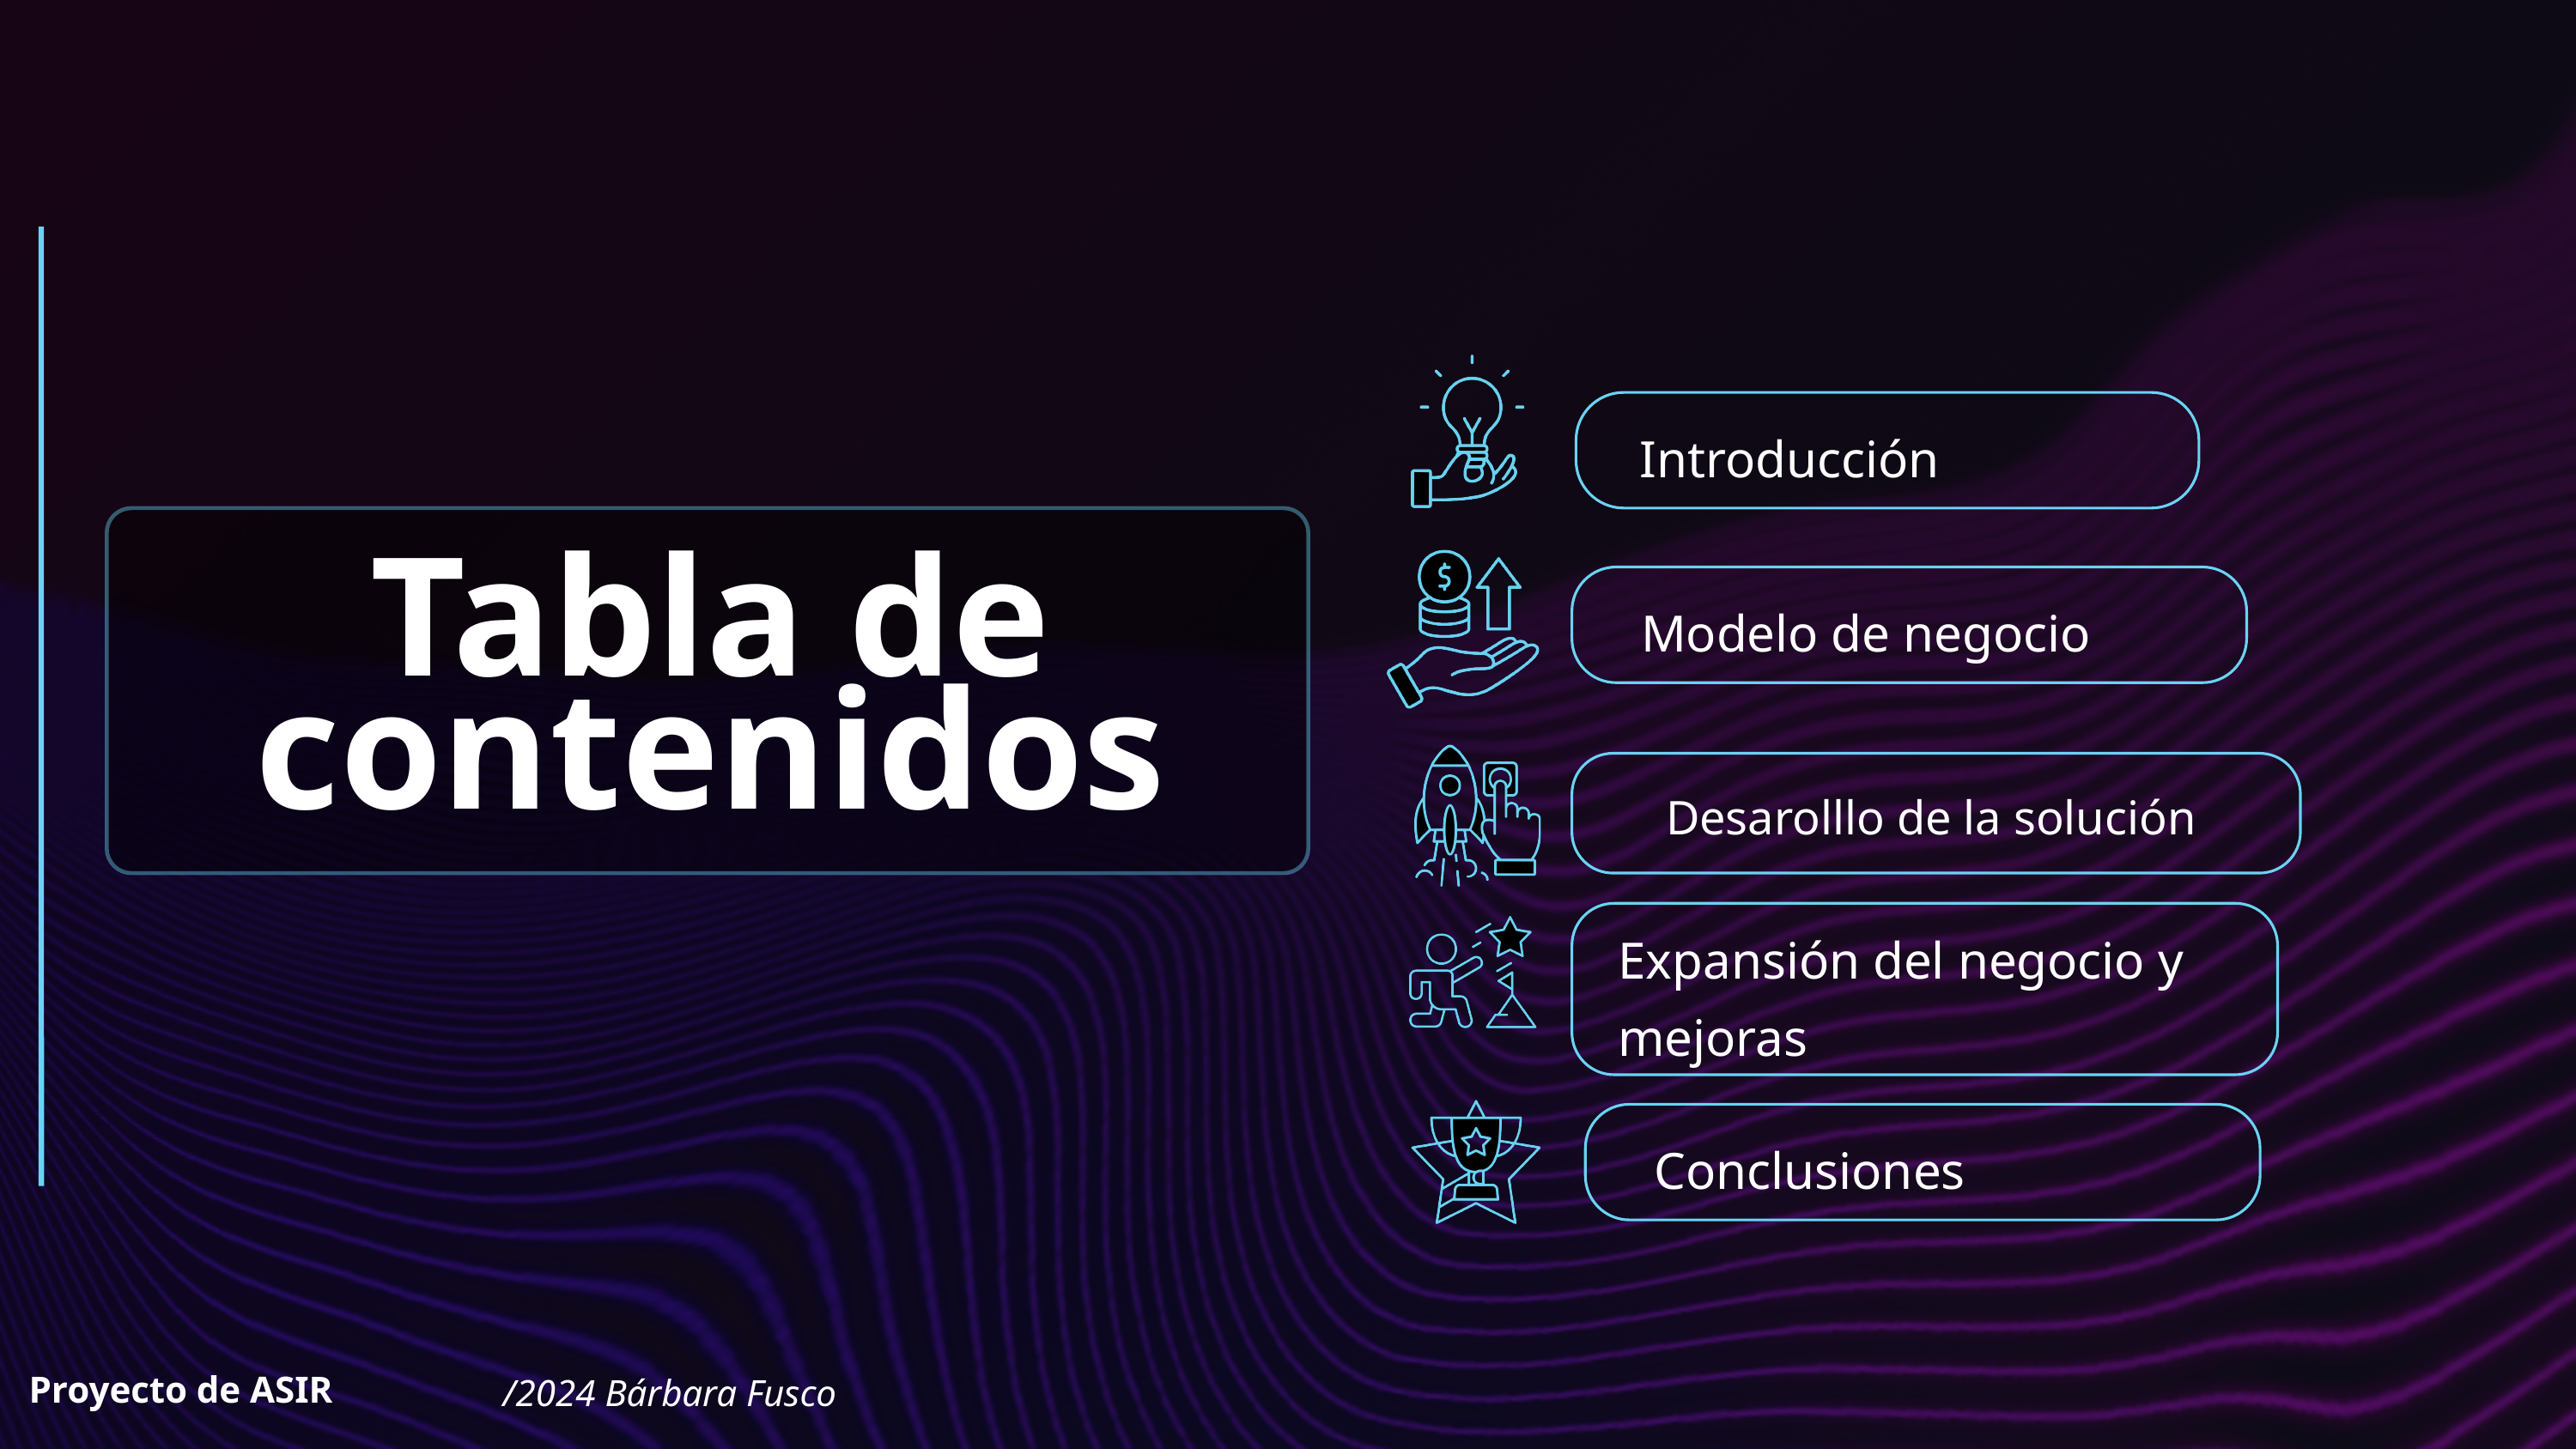

Introducción
Modelo de negocio
Tabla de contenidos
Desarolllo de la solución
Expansión del negocio y mejoras
Conclusiones
Proyecto de ASIR
/2024 Bárbara Fusco